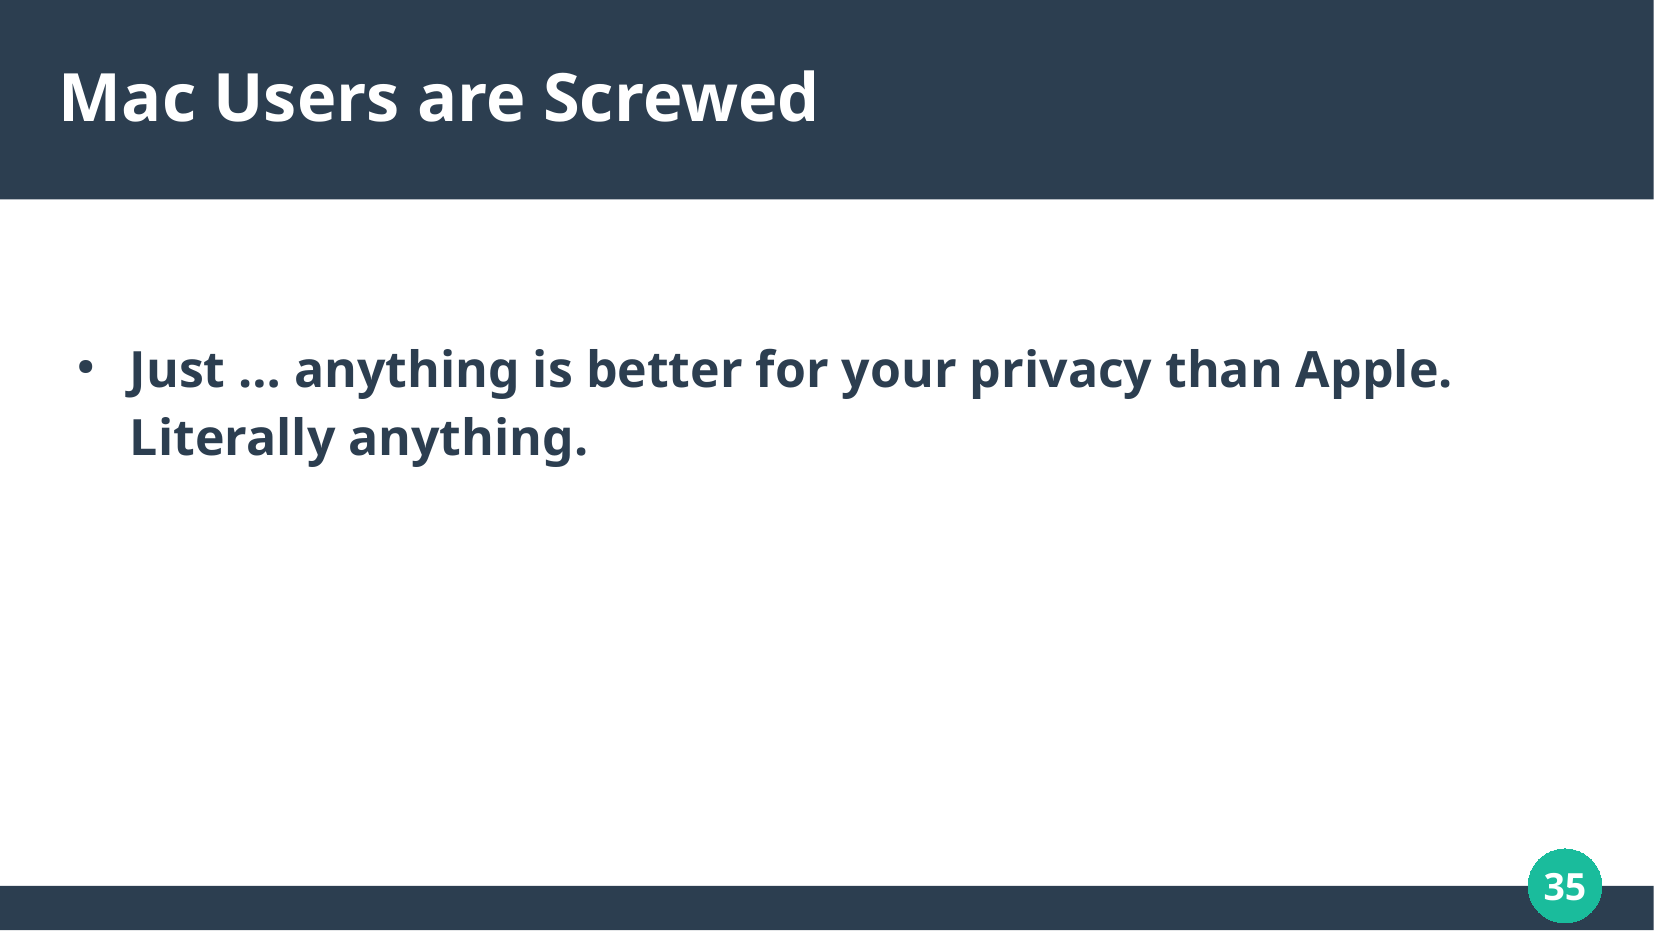

# Mac Users are Screwed
Just … anything is better for your privacy than Apple. Literally anything.
35